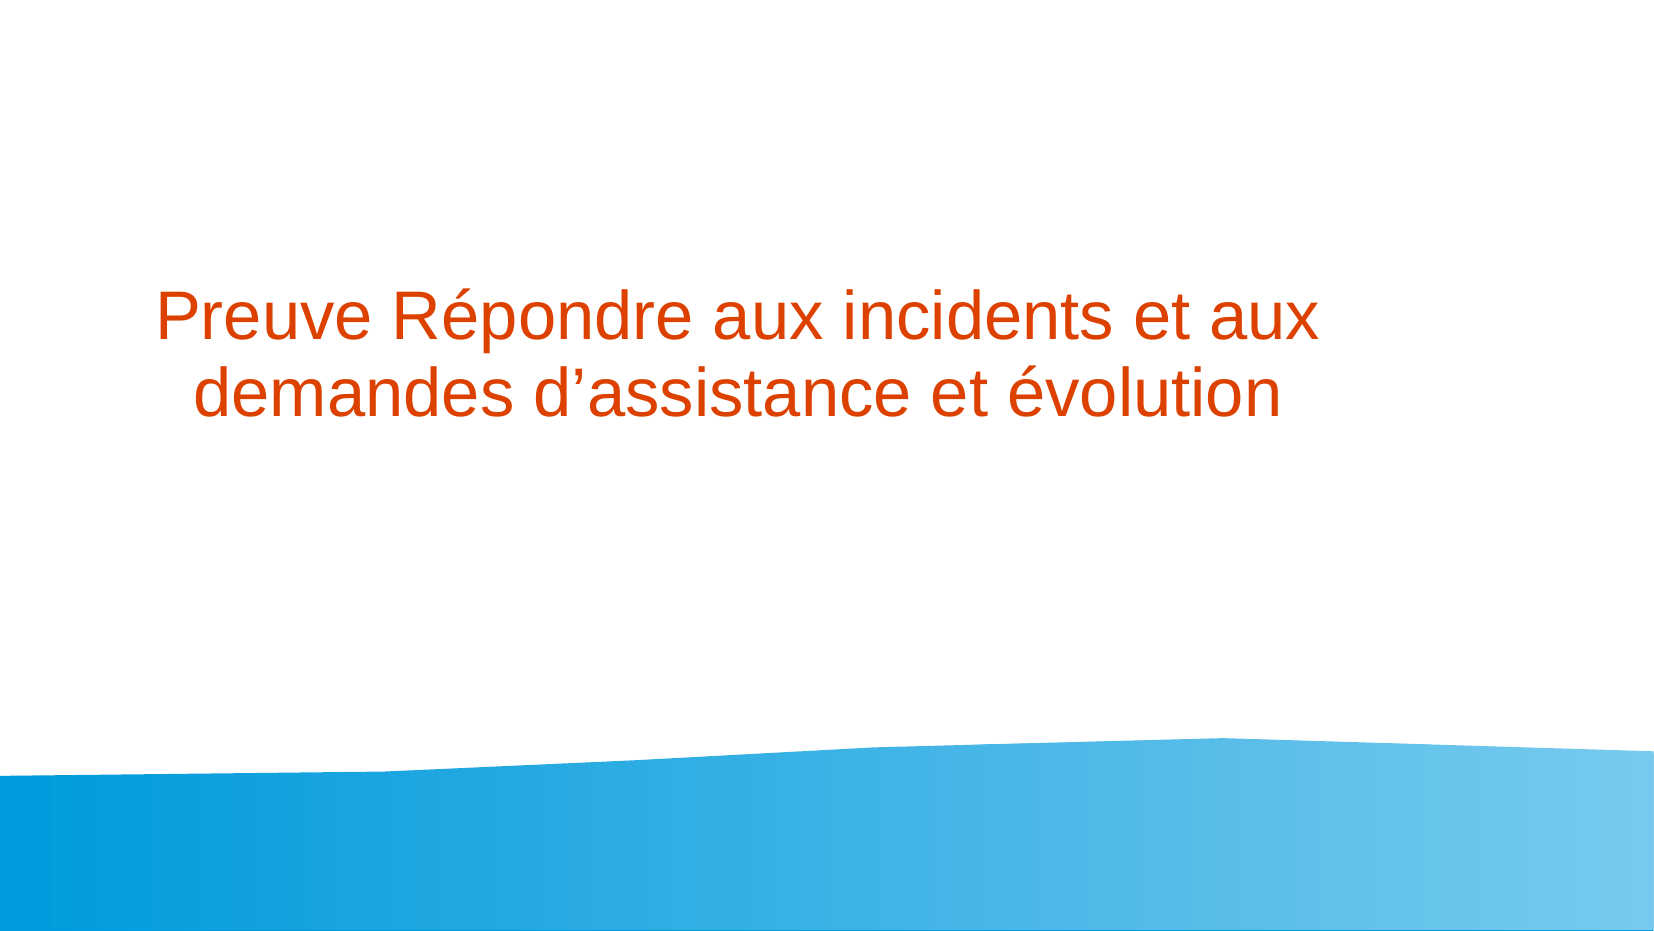

# Preuve Répondre aux incidents et aux demandes d’assistance et évolution